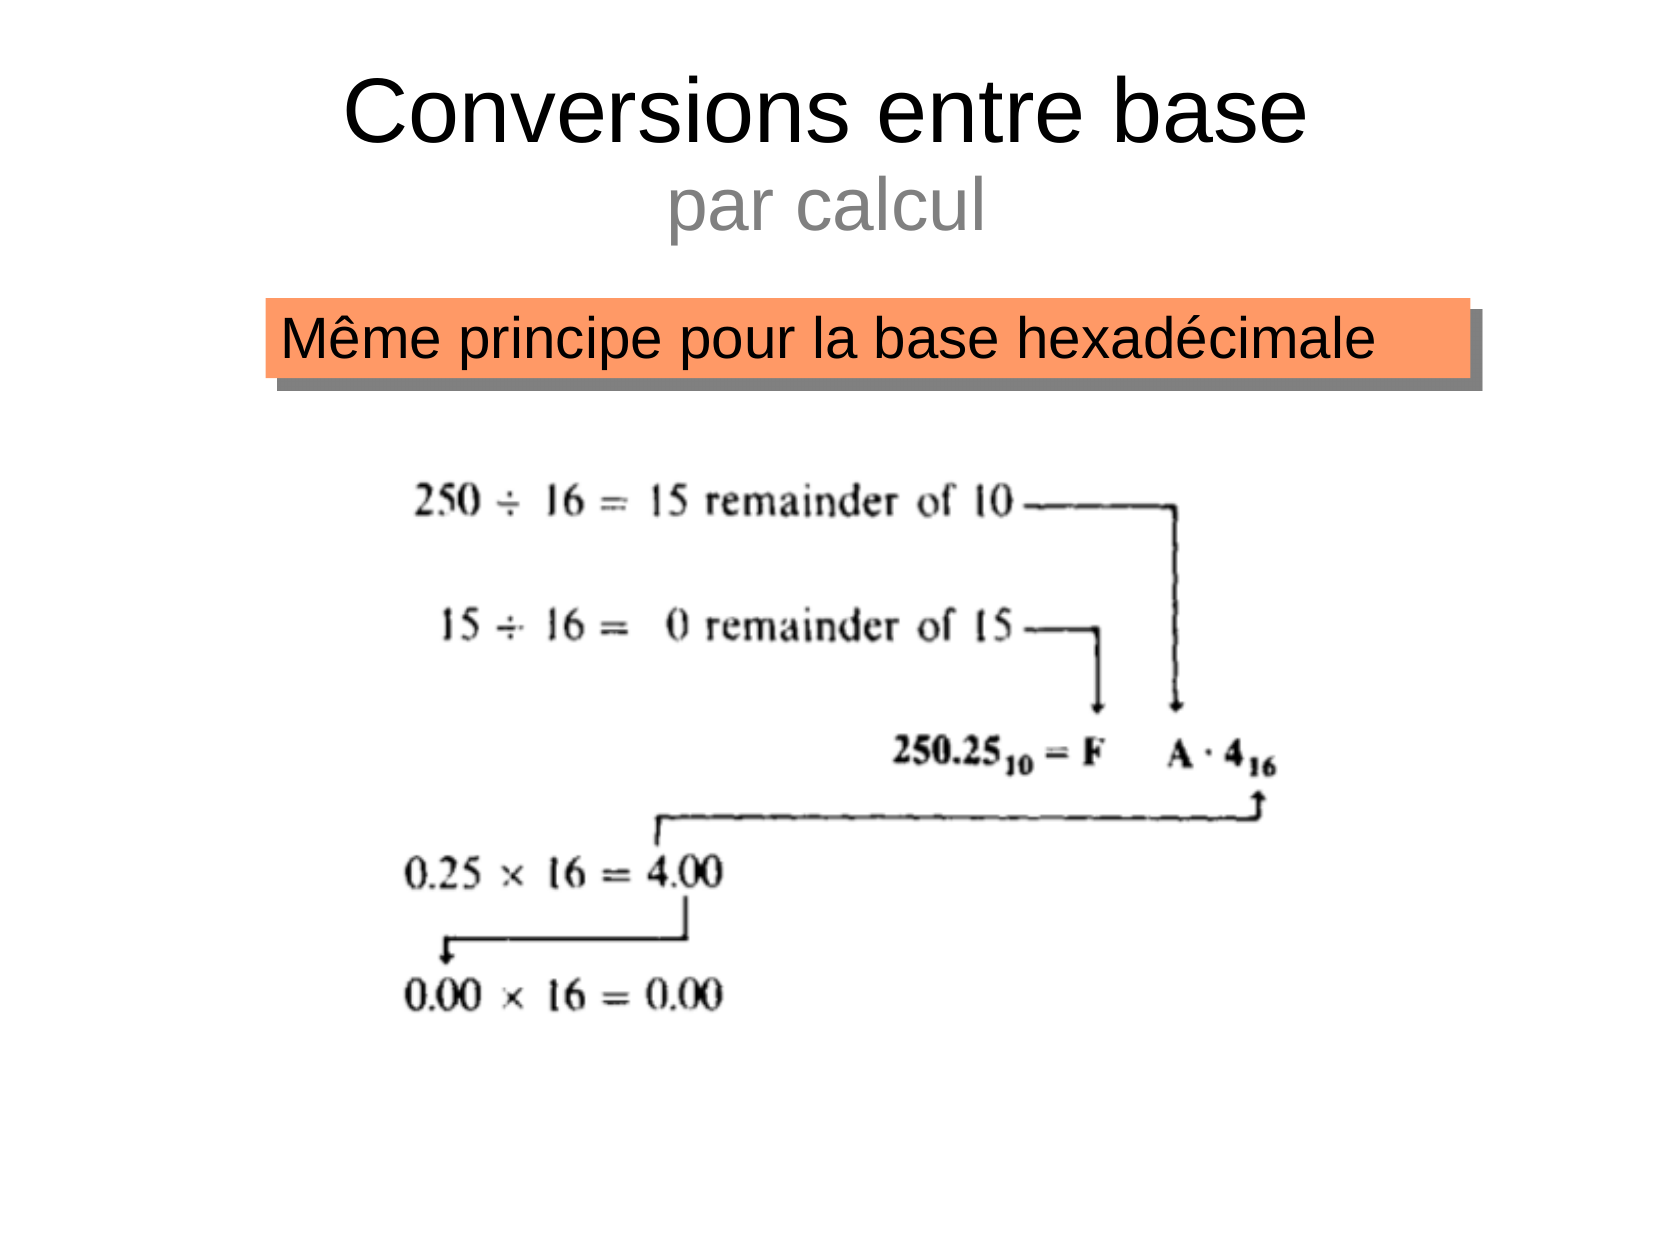

# Conversions entre base par calcul
Même principe pour la base hexadécimale